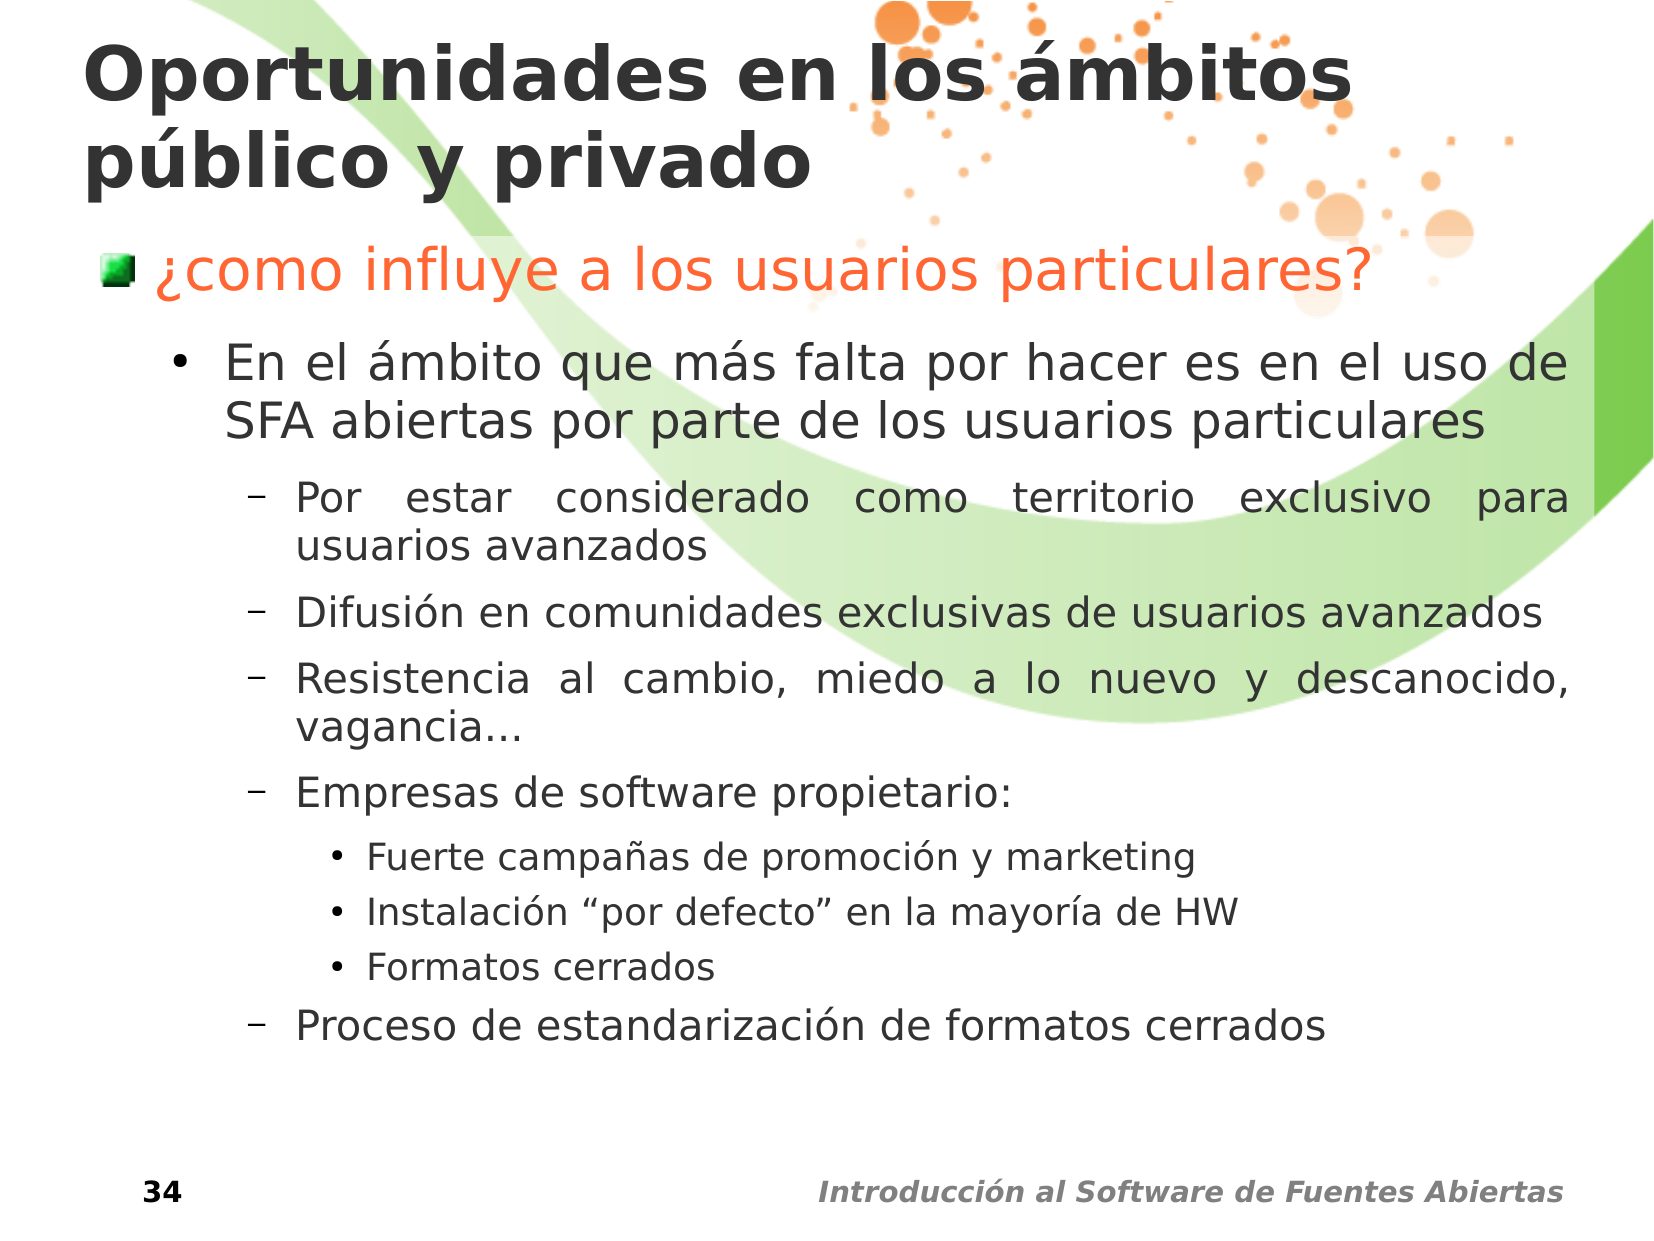

# Oportunidades en los ámbitos público y privado
¿como influye a los usuarios particulares?
En el ámbito que más falta por hacer es en el uso de SFA abiertas por parte de los usuarios particulares
Por estar considerado como territorio exclusivo para usuarios avanzados
Difusión en comunidades exclusivas de usuarios avanzados
Resistencia al cambio, miedo a lo nuevo y descanocido, vagancia...
Empresas de software propietario:
Fuerte campañas de promoción y marketing
Instalación “por defecto” en la mayoría de HW
Formatos cerrados
Proceso de estandarización de formatos cerrados